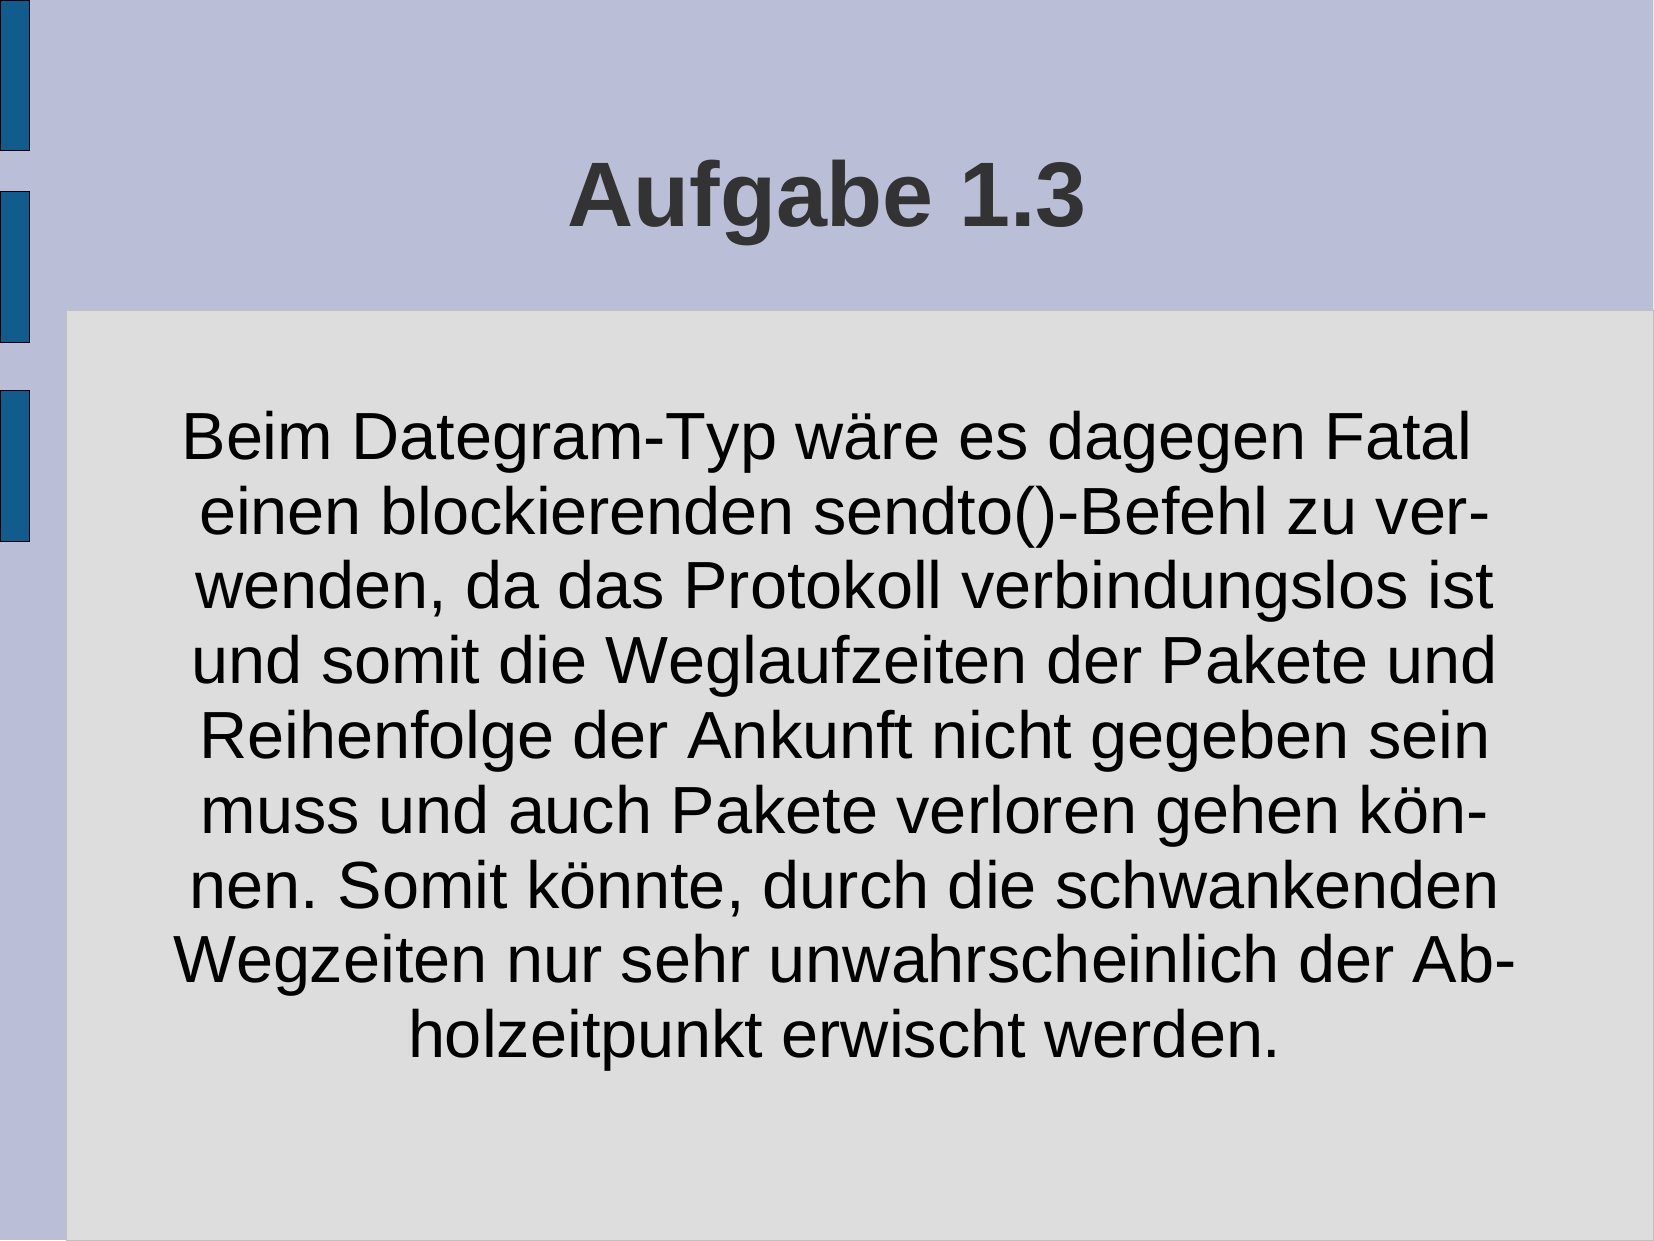

# Aufgabe 1.3
Beim Dategram-Typ wäre es dagegen Fatal einen blockierenden sendto()-Befehl zu ver-wenden, da das Protokoll verbindungslos ist und somit die Weglaufzeiten der Pakete und Reihenfolge der Ankunft nicht gegeben sein muss und auch Pakete verloren gehen kön-nen. Somit könnte, durch die schwankenden Wegzeiten nur sehr unwahrscheinlich der Ab-holzeitpunkt erwischt werden.